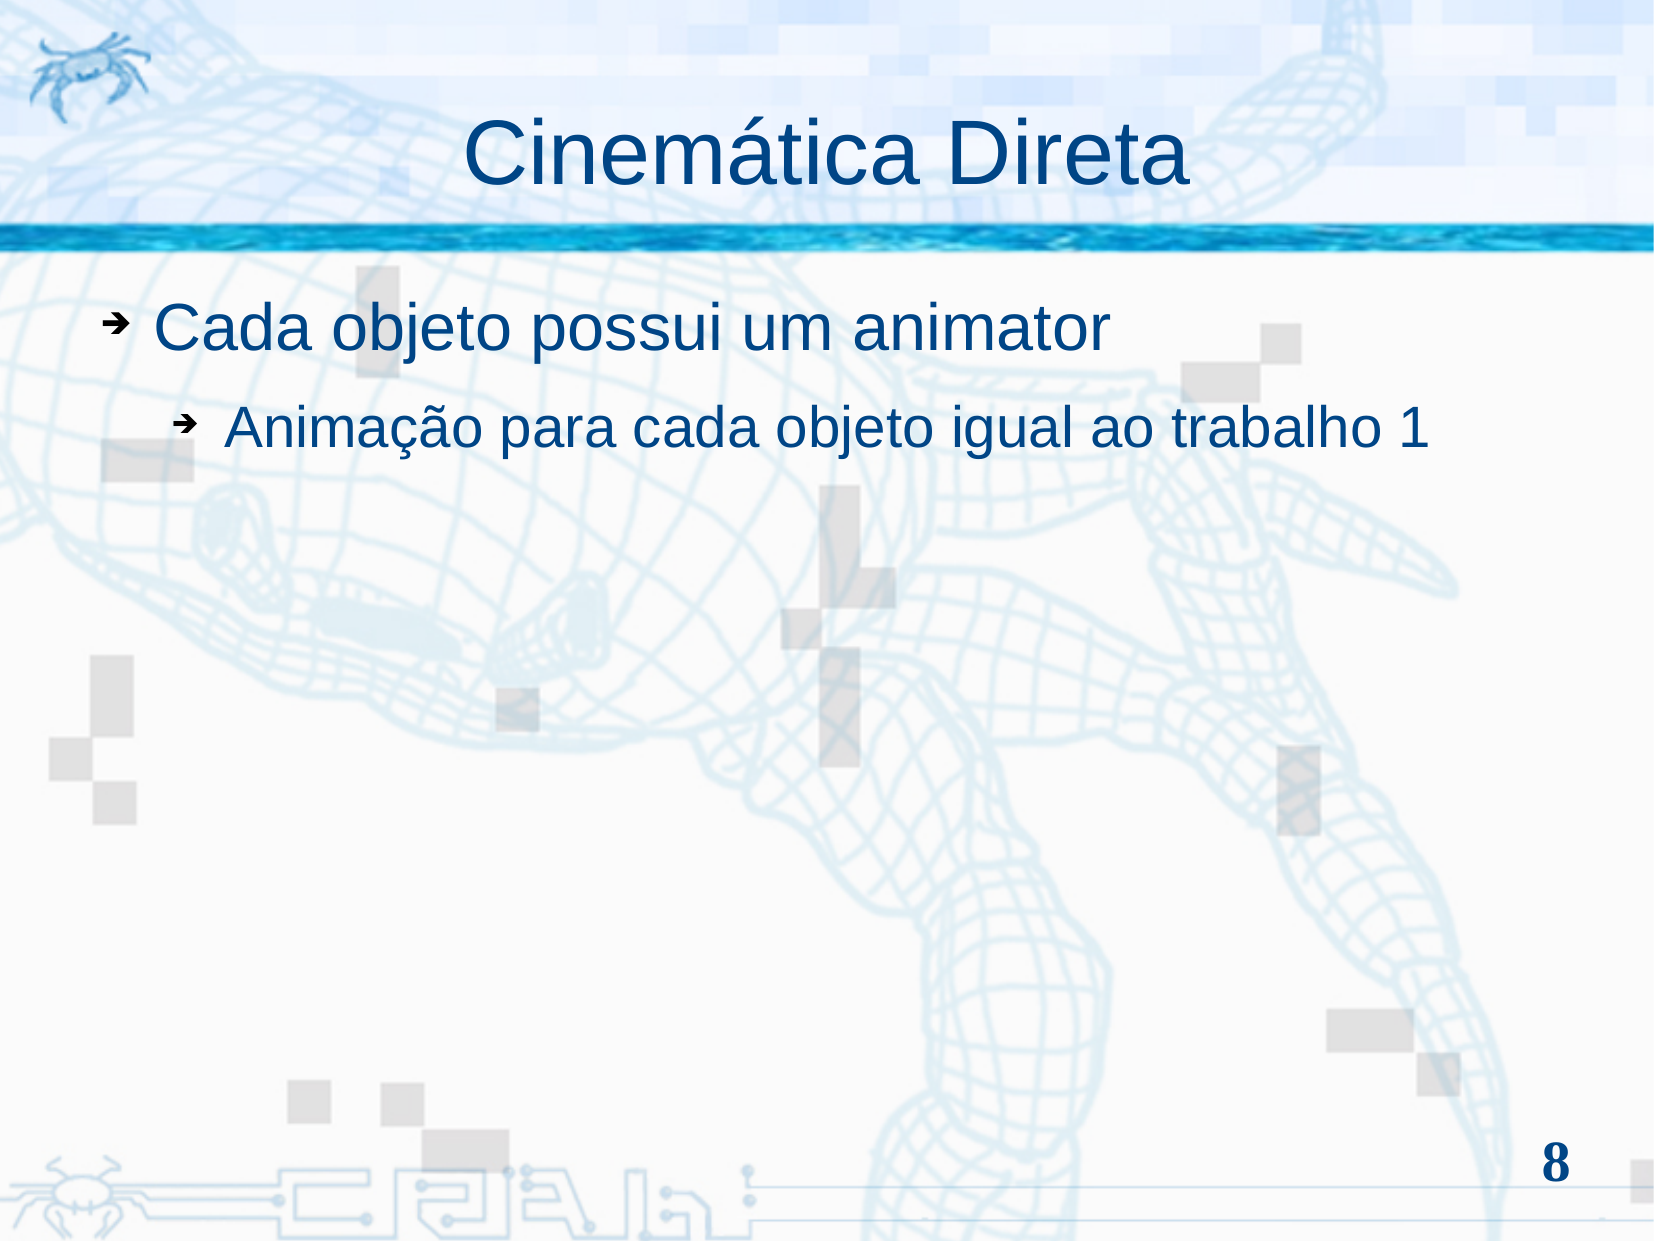

# Cinemática Direta
Cada objeto possui um animator
Animação para cada objeto igual ao trabalho 1
8